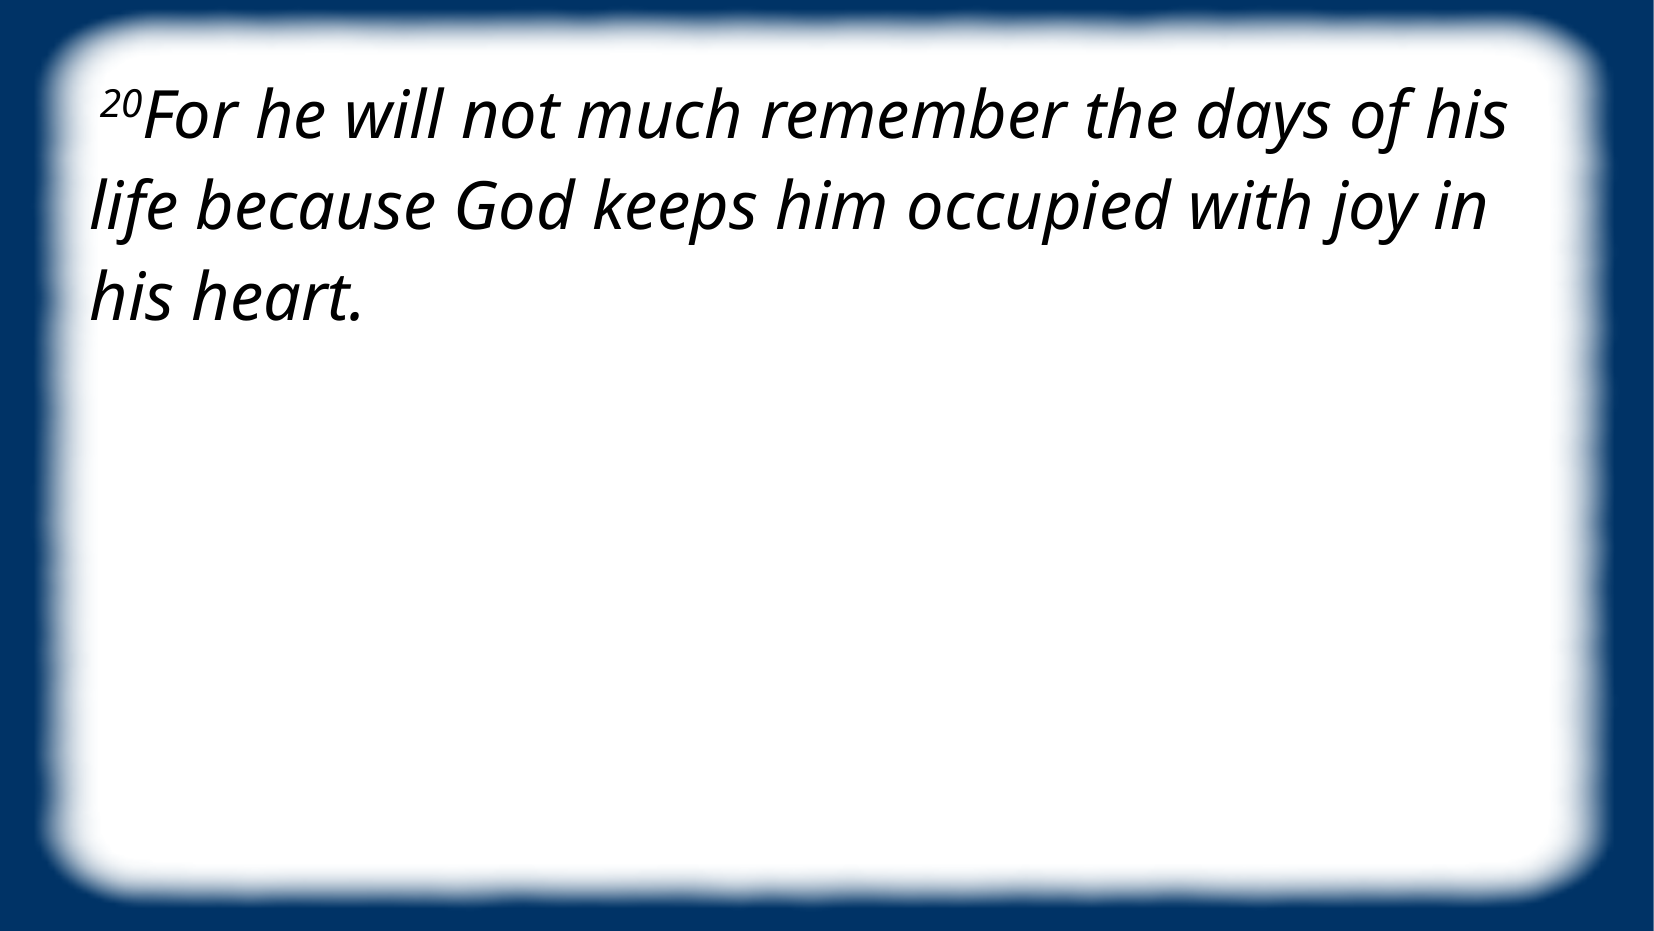

20For he will not much remember the days of his life because God keeps him occupied with joy in his heart.